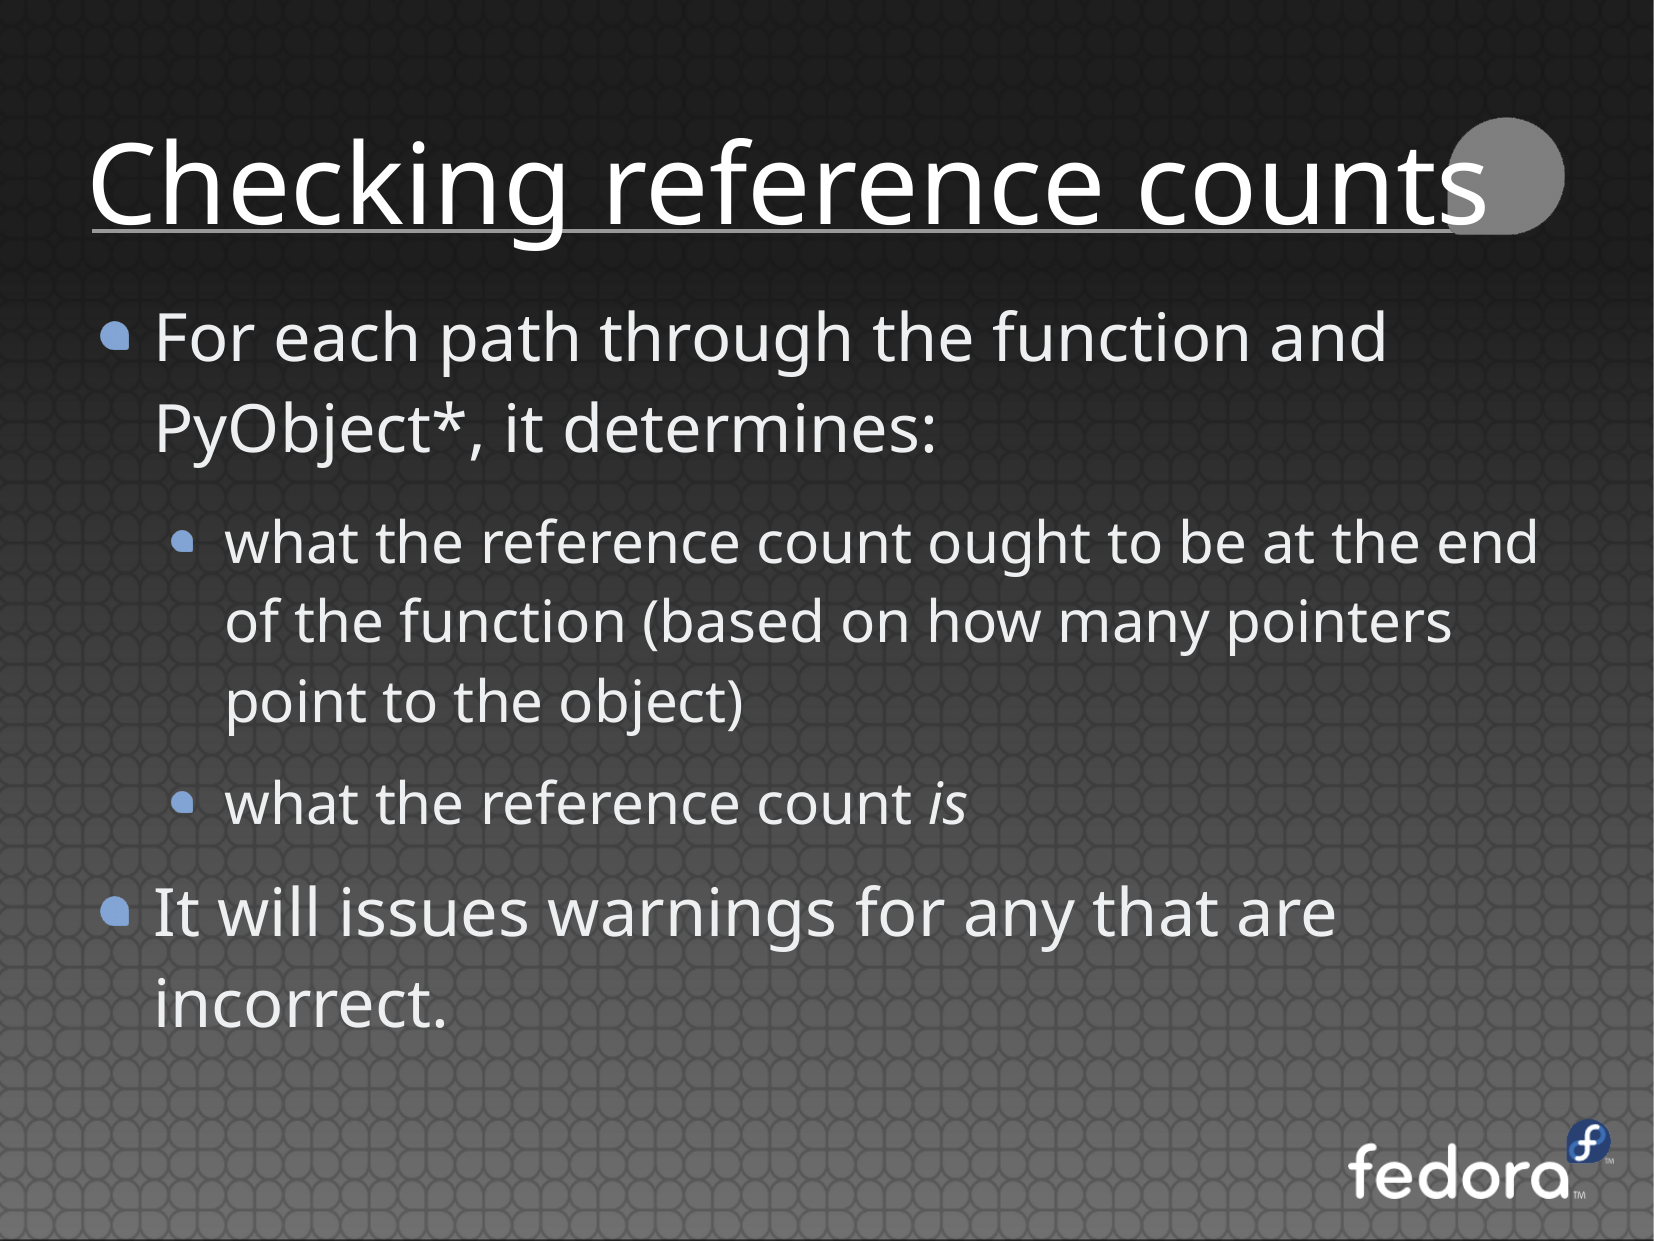

# Checking reference counts
For each path through the function and PyObject*, it determines:
what the reference count ought to be at the end of the function (based on how many pointers point to the object)
what the reference count is
It will issues warnings for any that are incorrect.